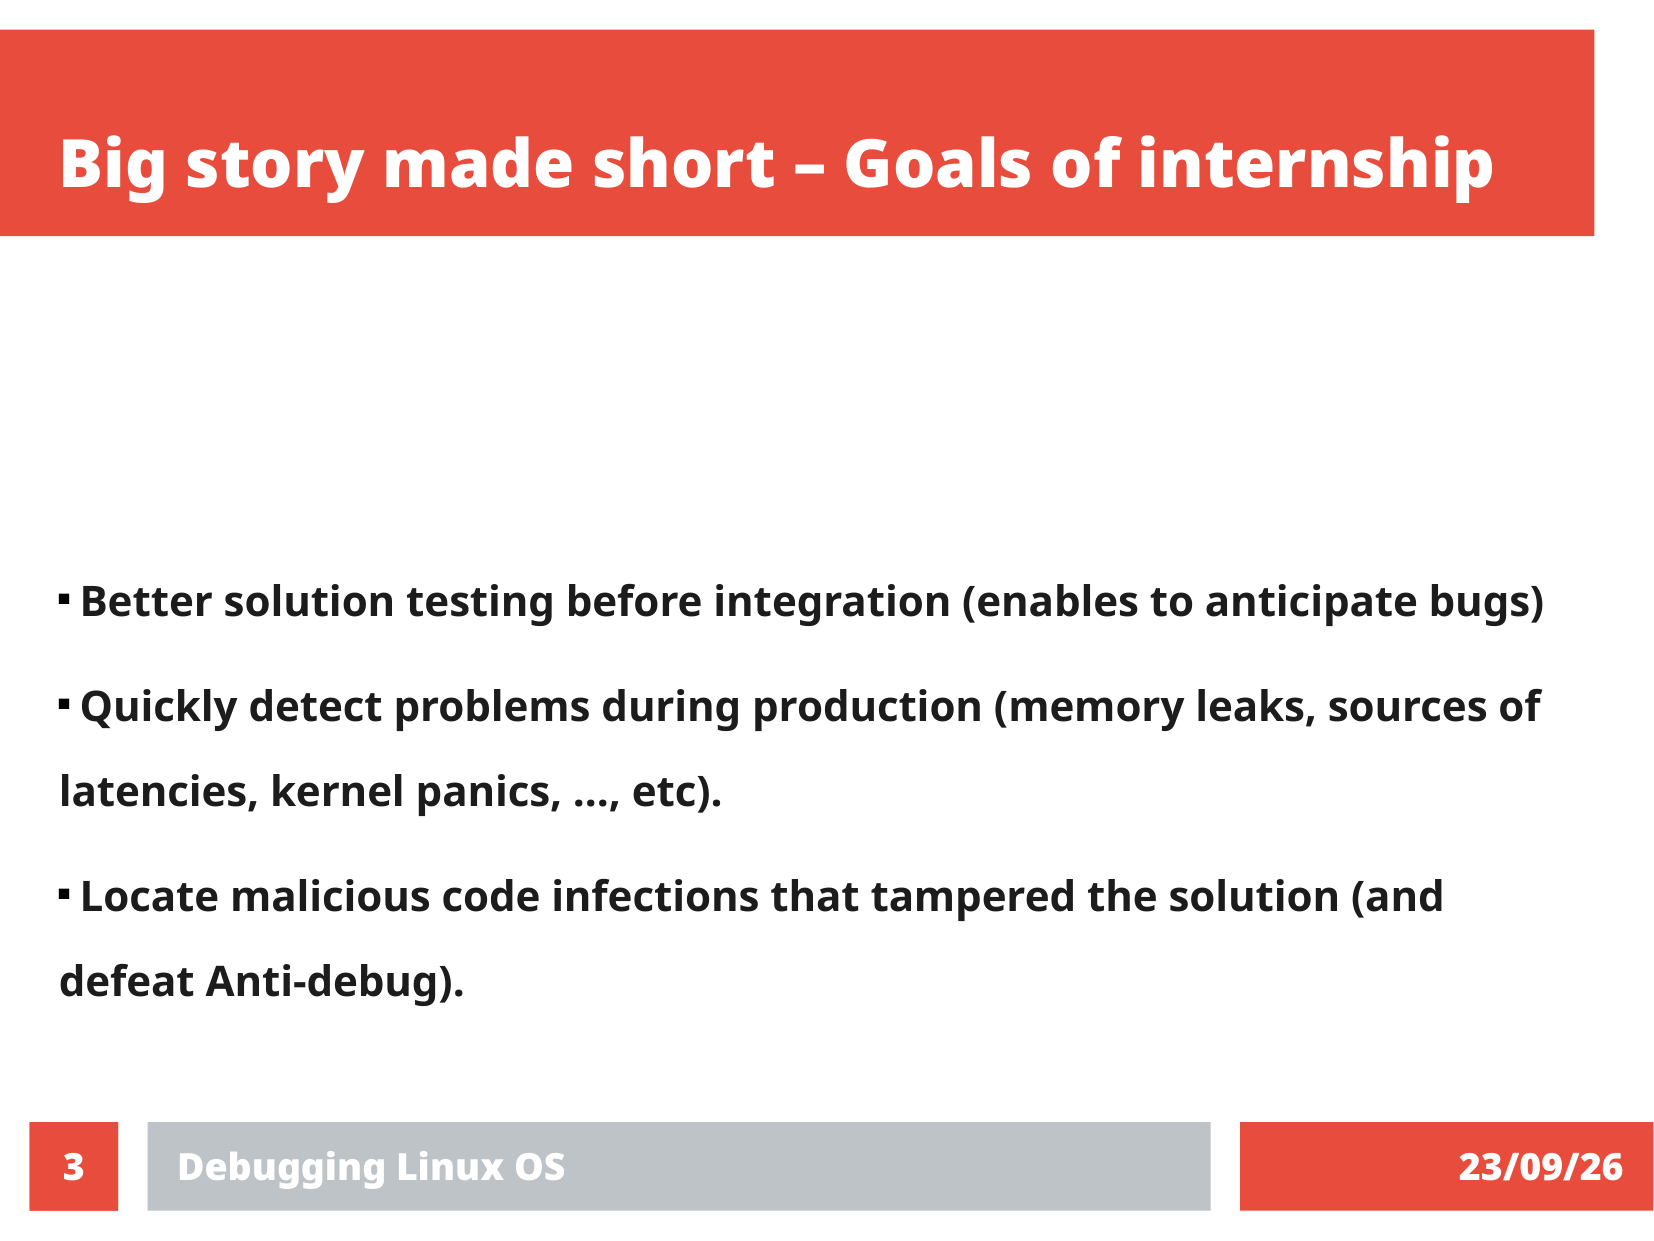

# Big story made short – Goals of internship
 Better solution testing before integration (enables to anticipate bugs)
 Quickly detect problems during production (memory leaks, sources of latencies, kernel panics, …, etc).
 Locate malicious code infections that tampered the solution (and defeat Anti-debug).
3
Debugging Linux OS